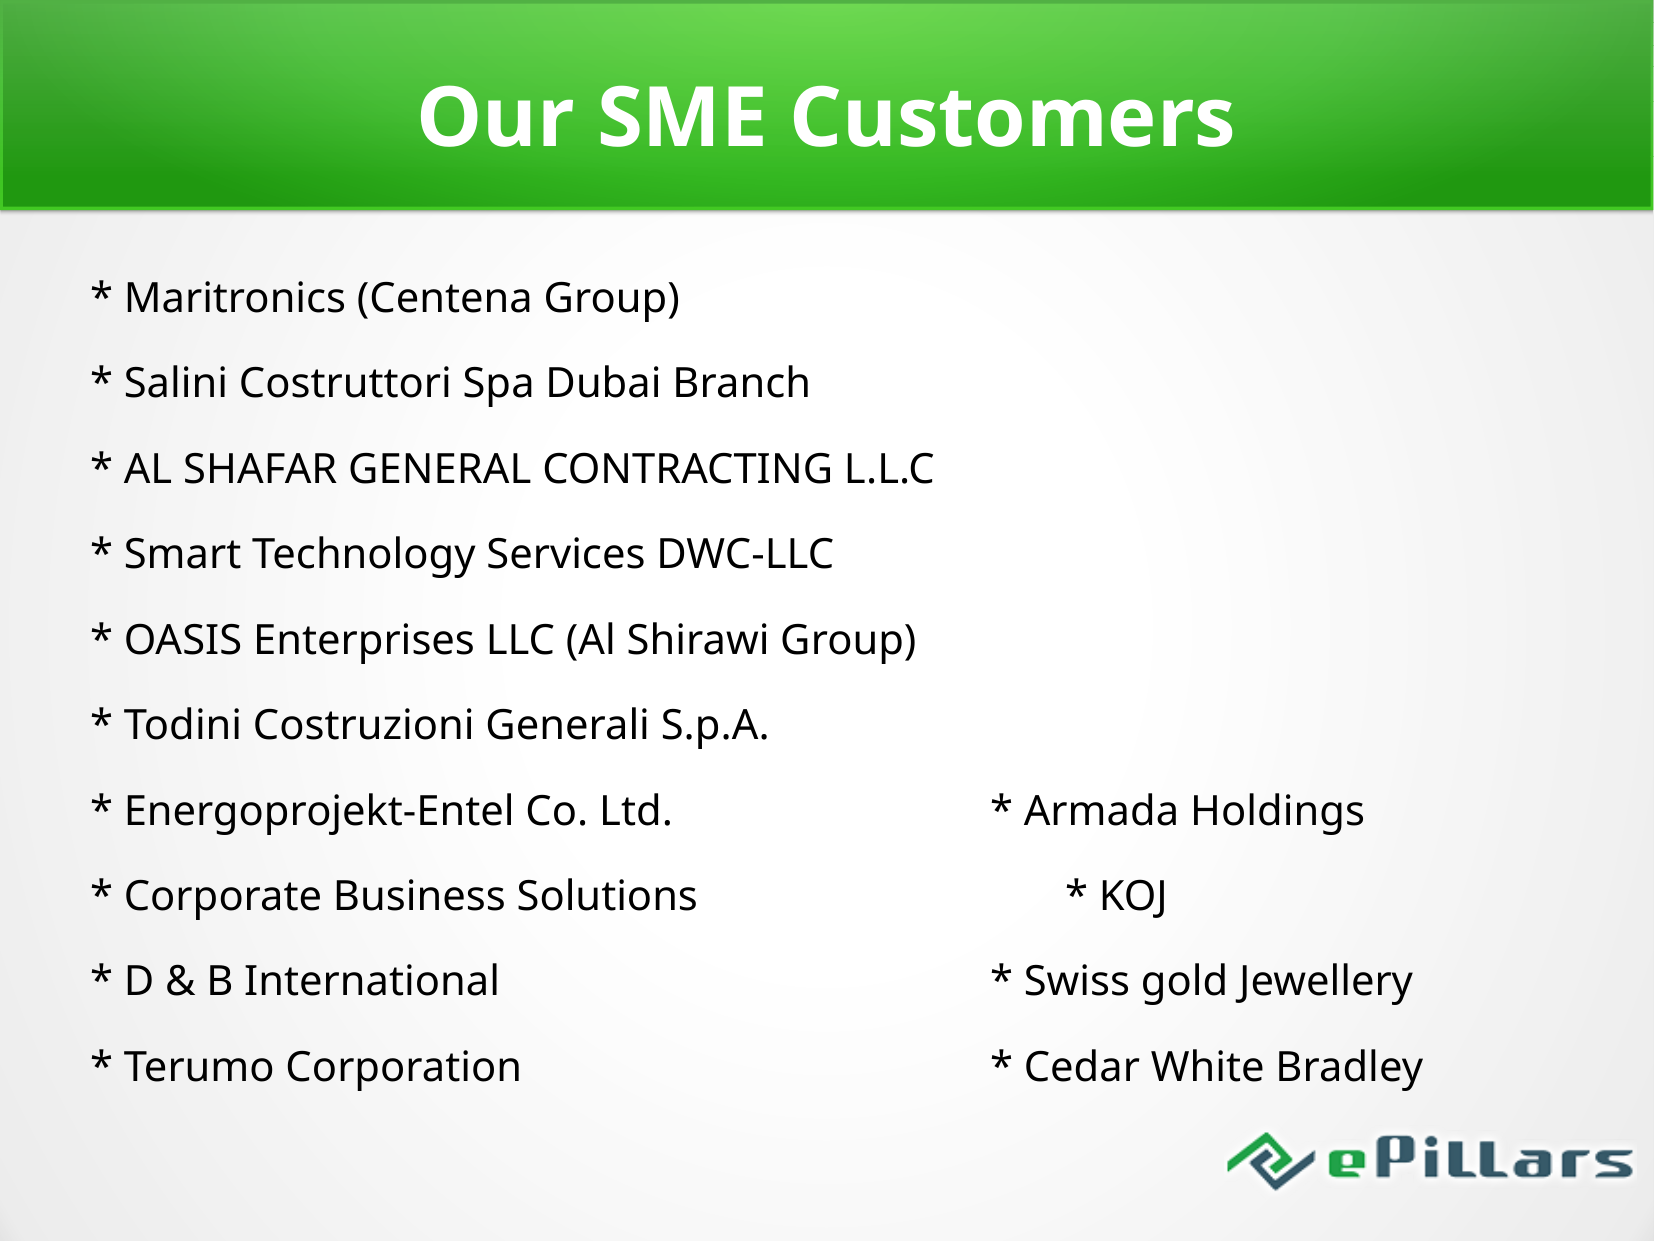

# Our SME Customers
* Maritronics (Centena Group)
* Salini Costruttori Spa Dubai Branch
* AL SHAFAR GENERAL CONTRACTING L.L.C
* Smart Technology Services DWC-LLC
* OASIS Enterprises LLC (Al Shirawi Group)
* Todini Costruzioni Generali S.p.A.
* Energoprojekt-Entel Co. Ltd.					* Armada Holdings
* Corporate Business Solutions					* KOJ
* D & B International							* Swiss gold Jewellery
* Terumo Corporation							* Cedar White Bradley